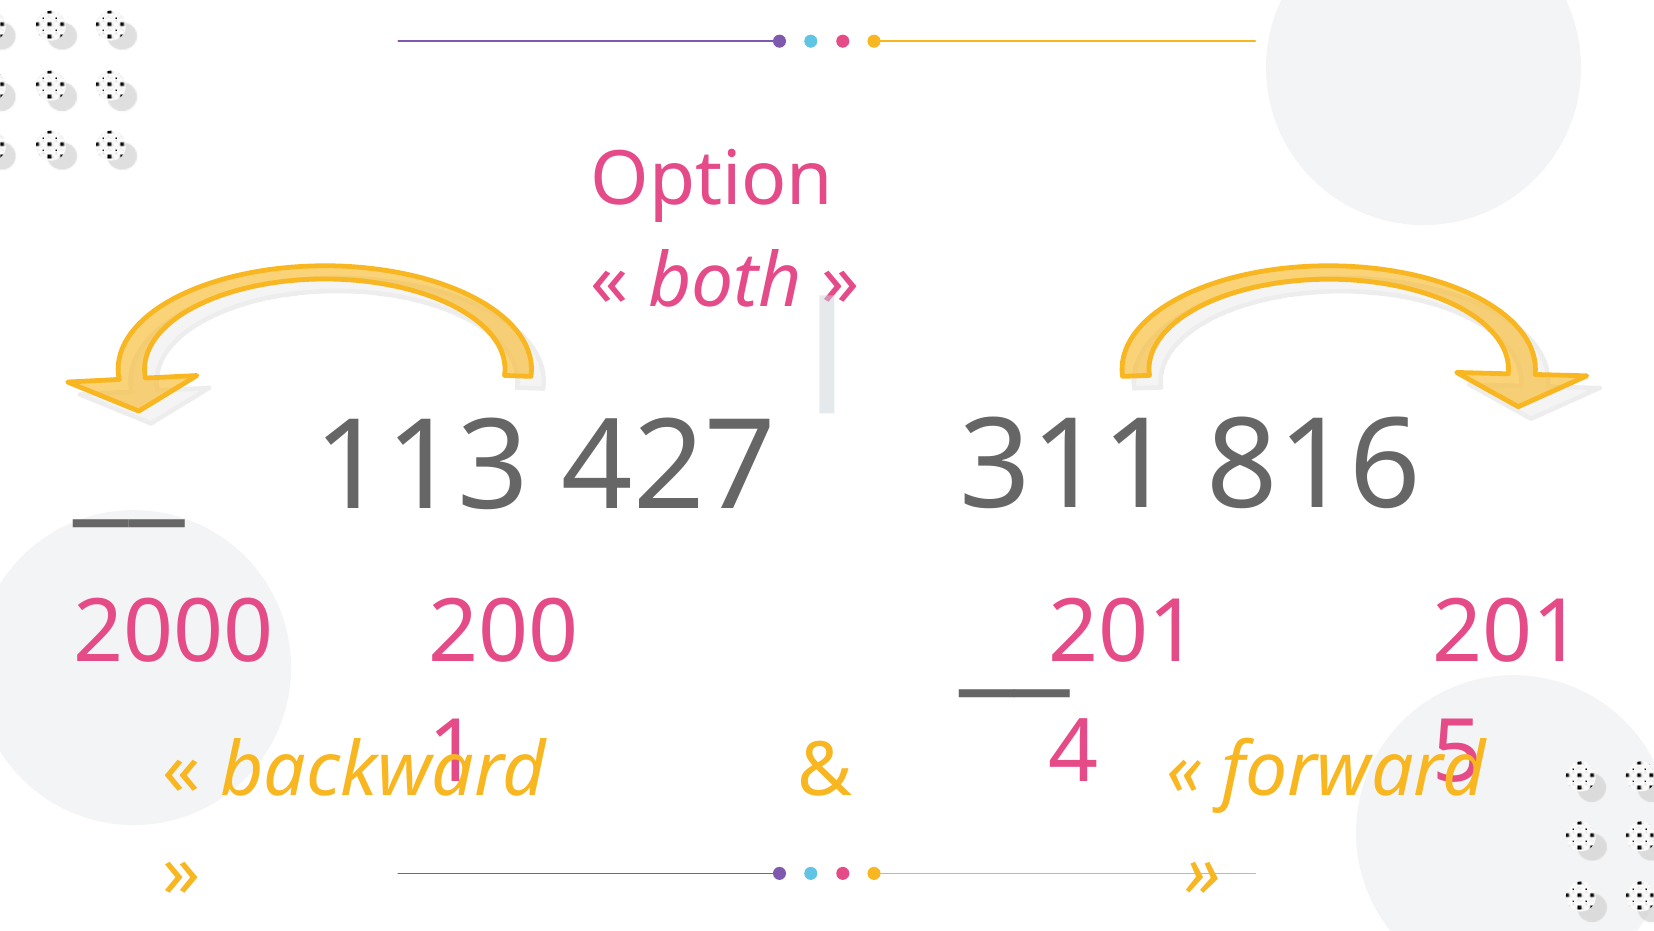

Option « both »
311 816 __
__ 113 427
2000
2001
2014
2015
« backward »
&
« forward »